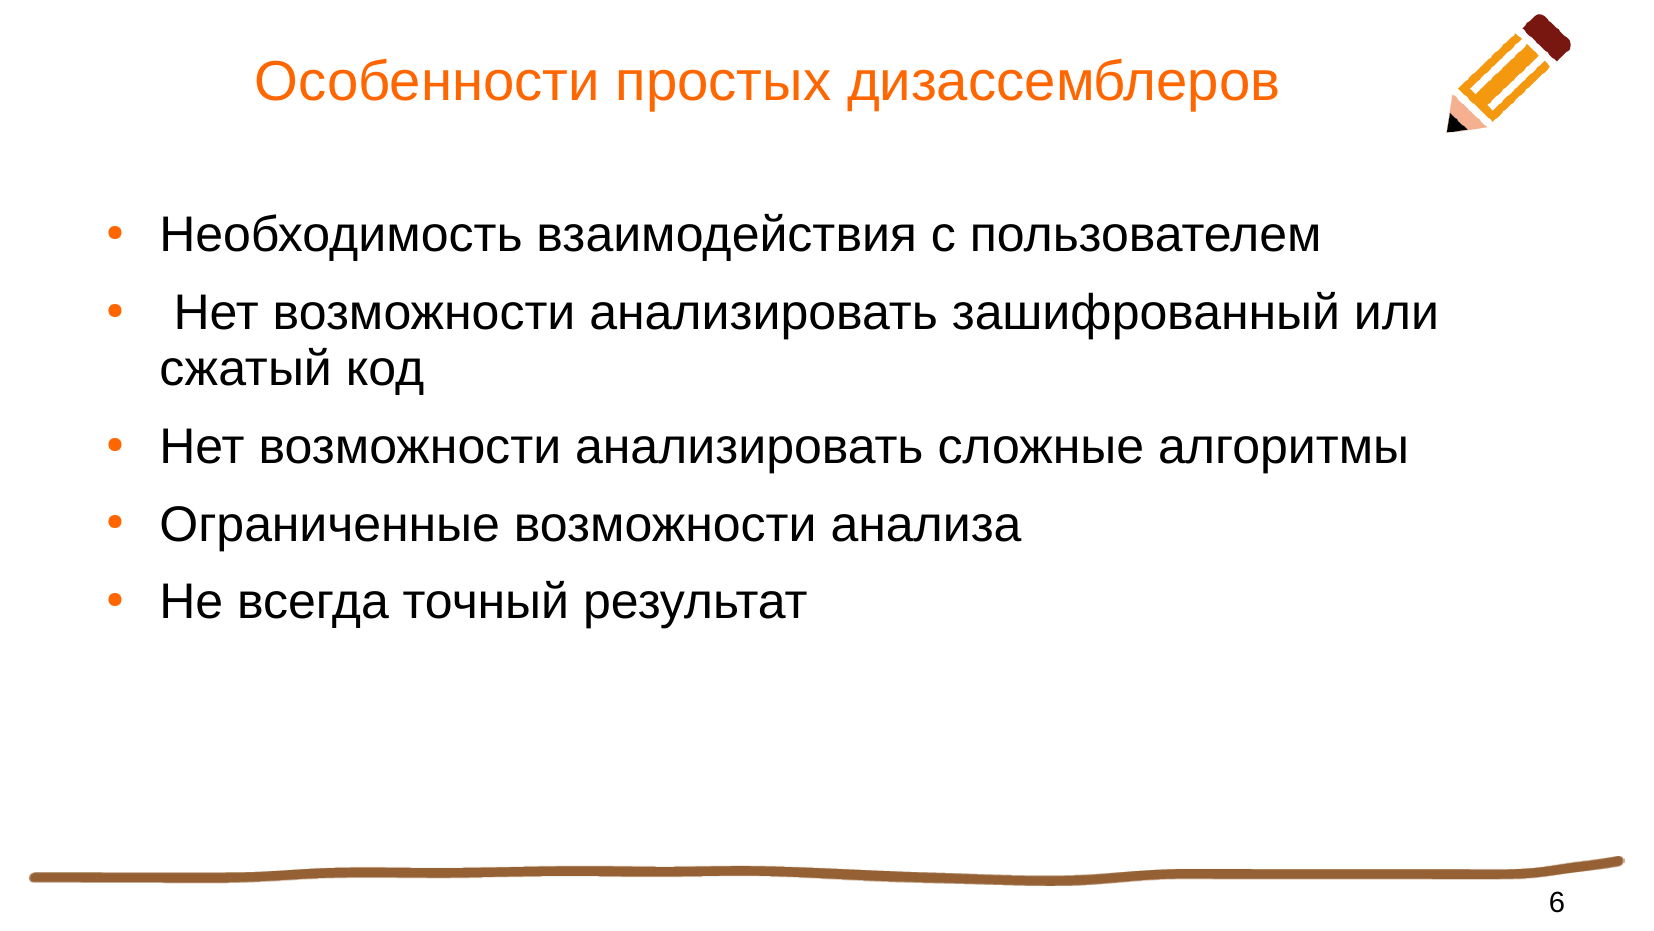

# Особенности простых дизассемблеров
Необходимость взаимодействия с пользователем
 Нет возможности анализировать зашифрованный или сжатый код
Нет возможности анализировать сложные алгоритмы
Ограниченные возможности анализа
Не всегда точный результат
6